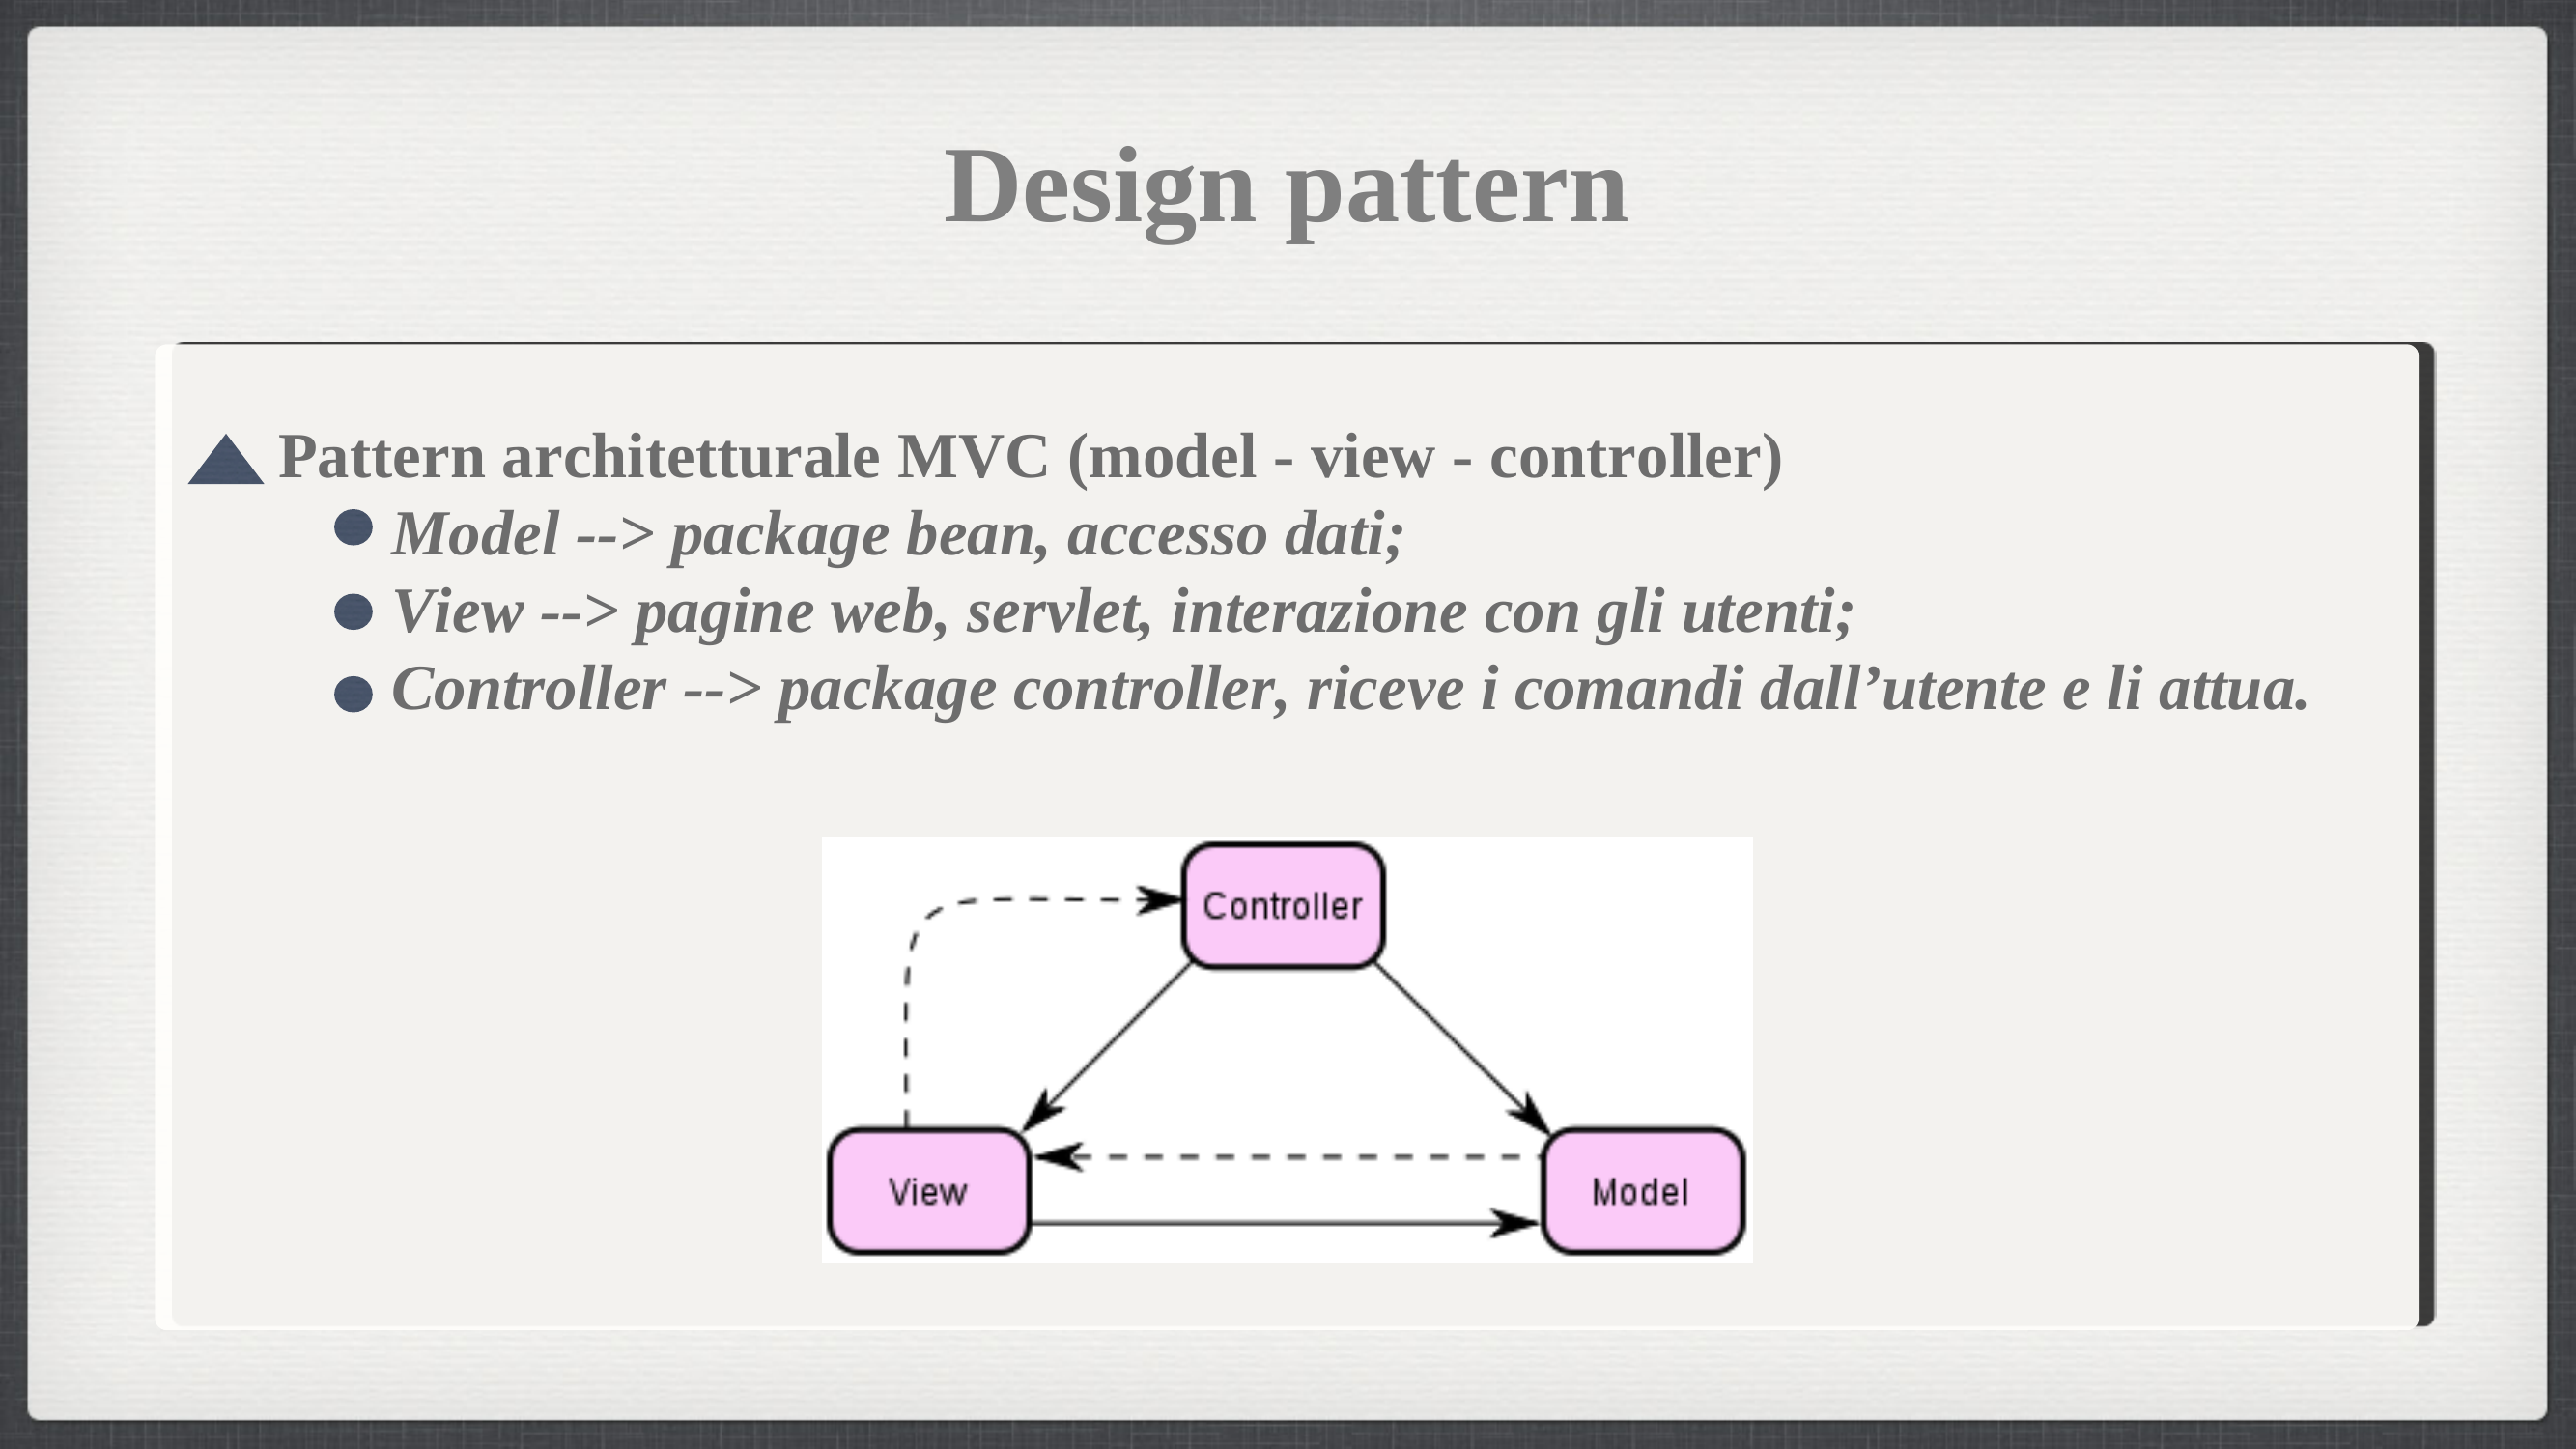

# Design pattern
Pattern architetturale MVC (model - view - controller)
 Model --> package bean, accesso dati;
 View --> pagine web, servlet, interazione con gli utenti;
 Controller --> package controller, riceve i comandi dall’utente e li attua.